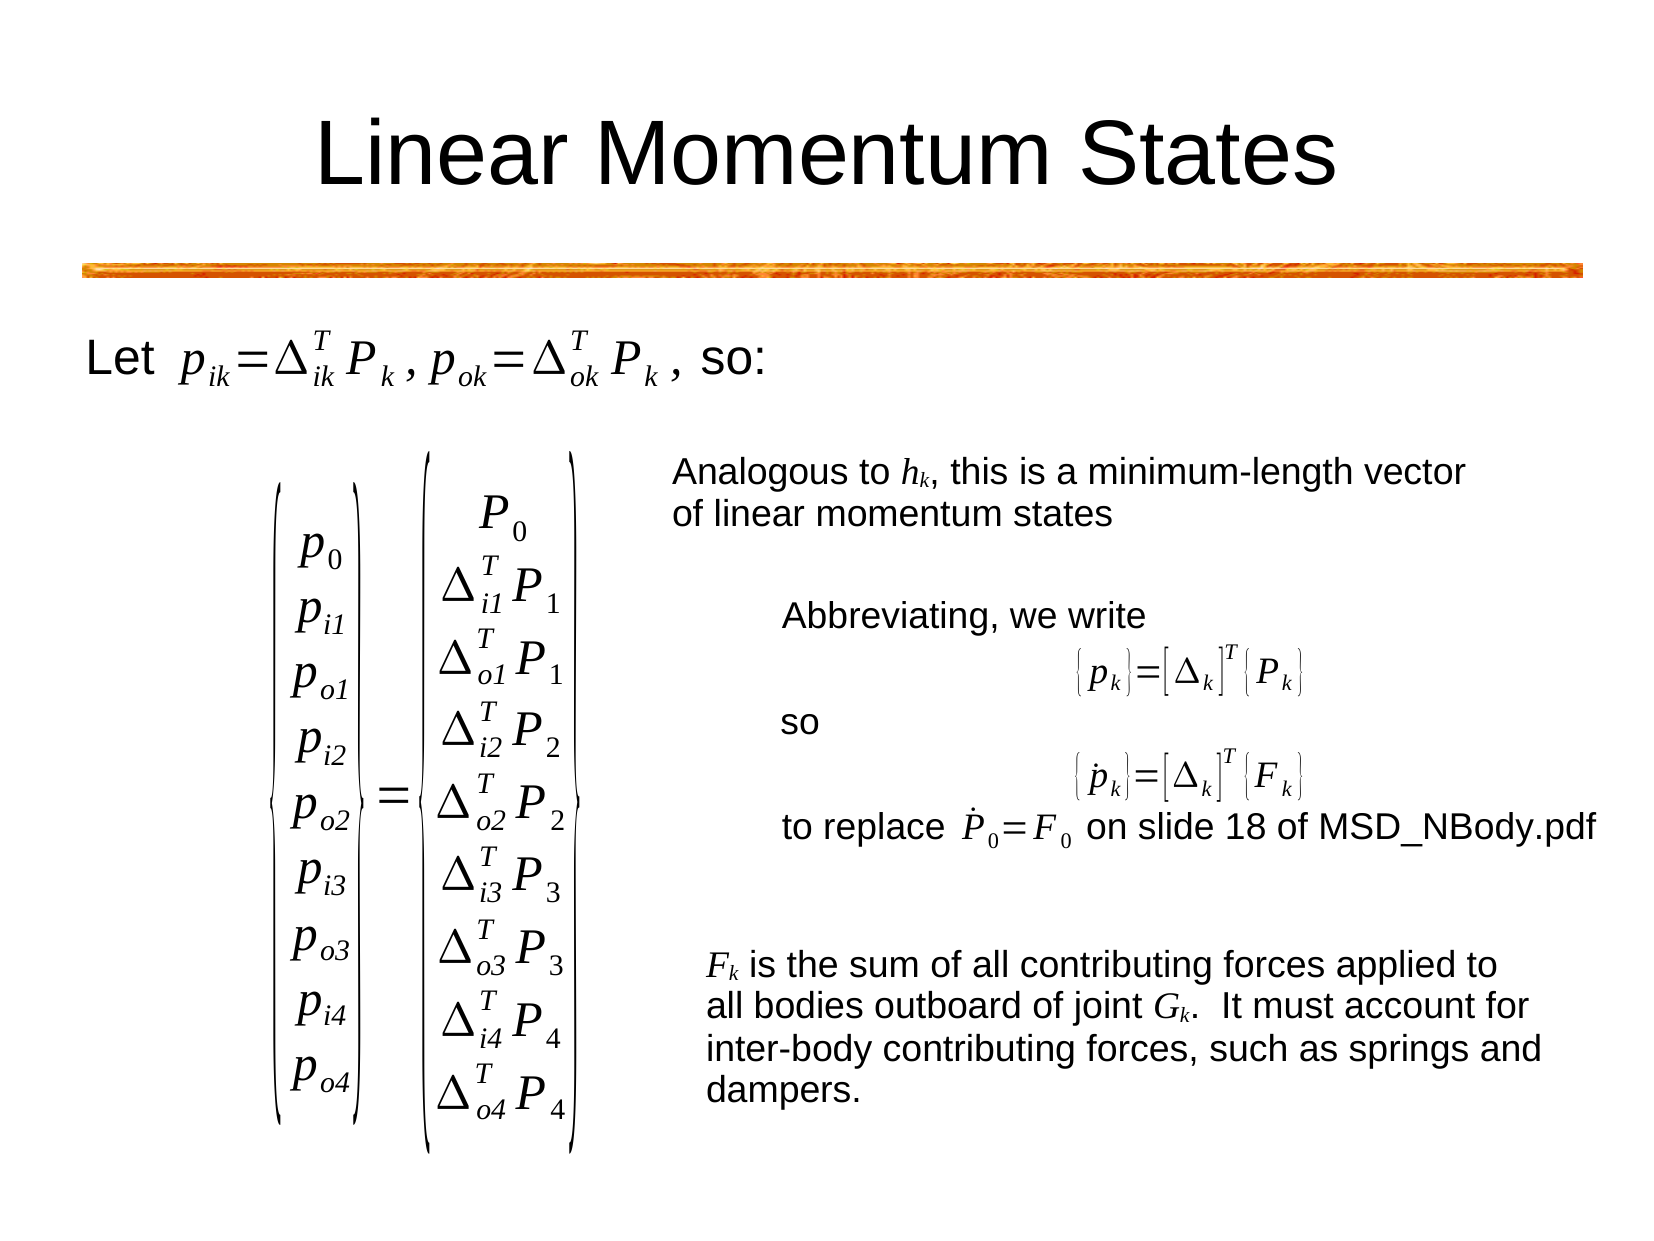

# Linear Momentum States
Analogous to hk, this is a minimum-length vector
of linear momentum states
Fk is the sum of all contributing forces applied to
all bodies outboard of joint Gk. It must account for
inter-body contributing forces, such as springs and
dampers.